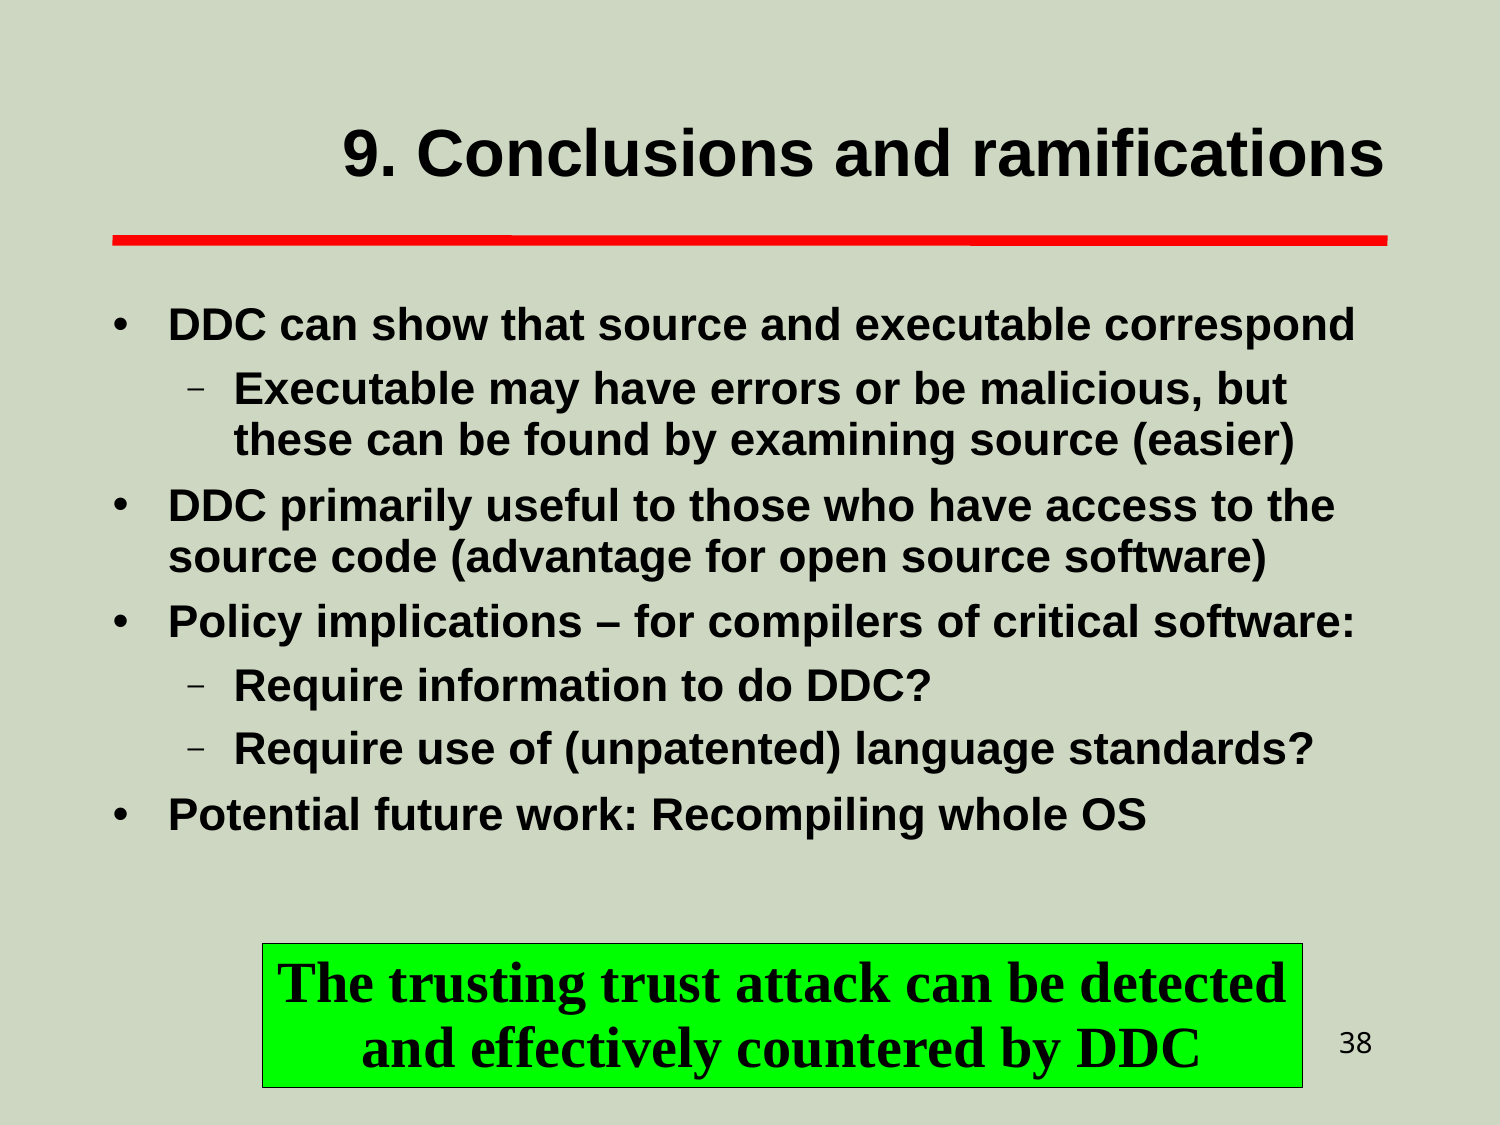

# 9. Conclusions and ramifications
DDC can show that source and executable correspond
Executable may have errors or be malicious, but these can be found by examining source (easier)
DDC primarily useful to those who have access to the source code (advantage for open source software)
Policy implications – for compilers of critical software:
Require information to do DDC?
Require use of (unpatented) language standards?
Potential future work: Recompiling whole OS
The trusting trust attack can be detected
and effectively countered by DDC